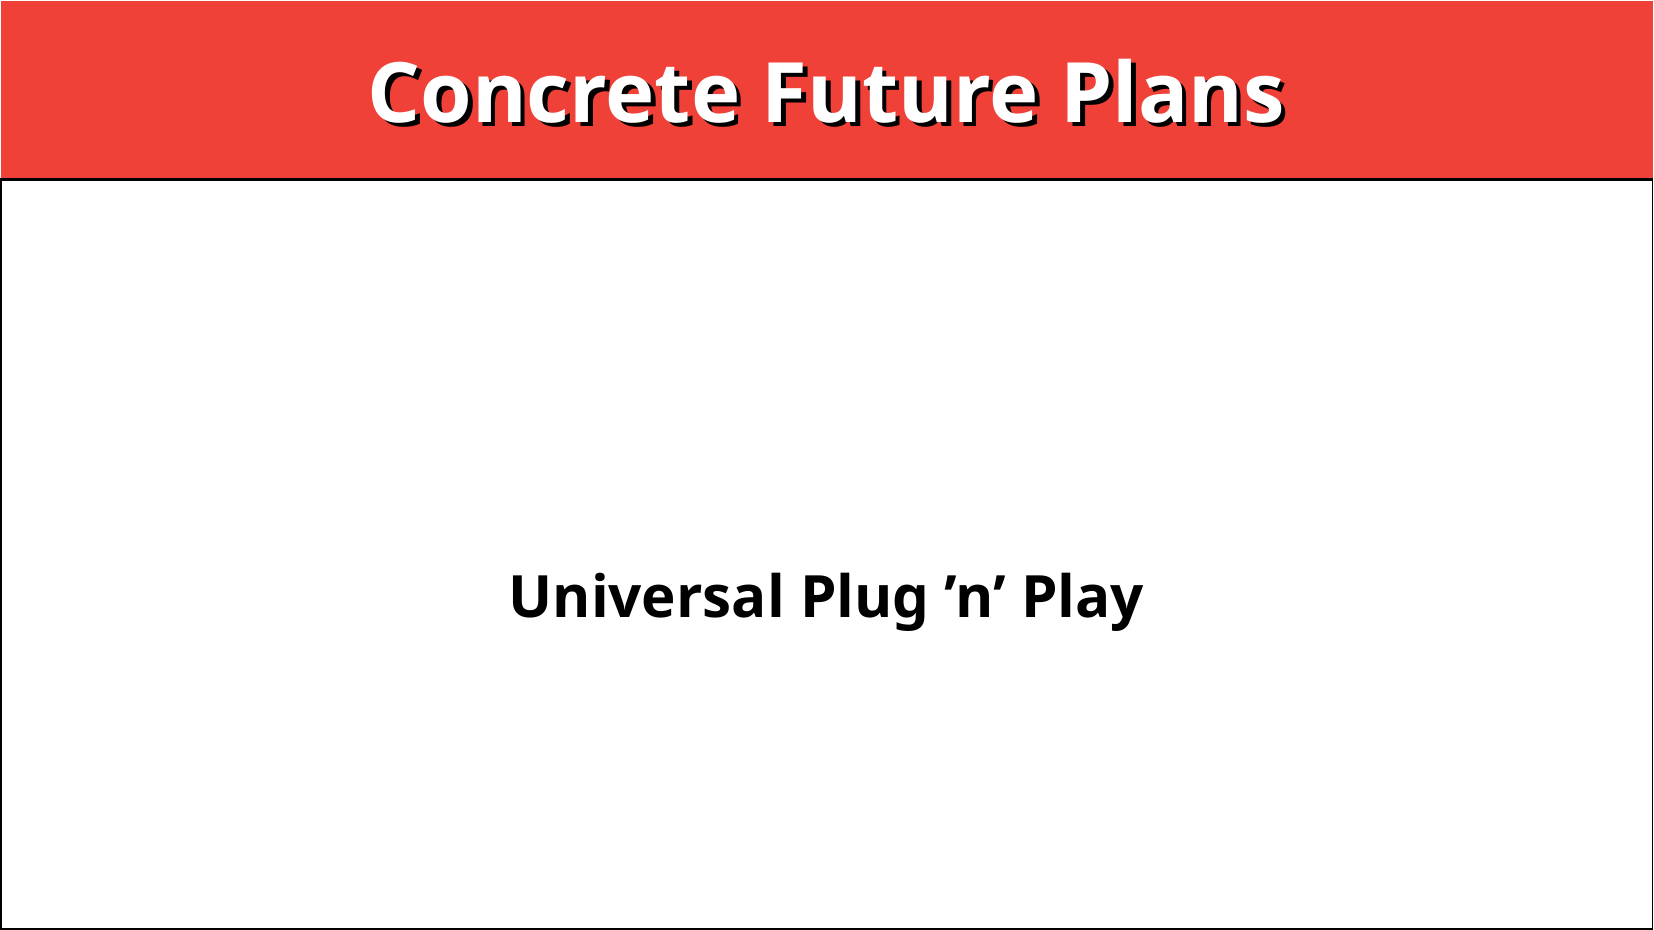

Concrete Future Plans
Universal Plug ’n’ Play
#